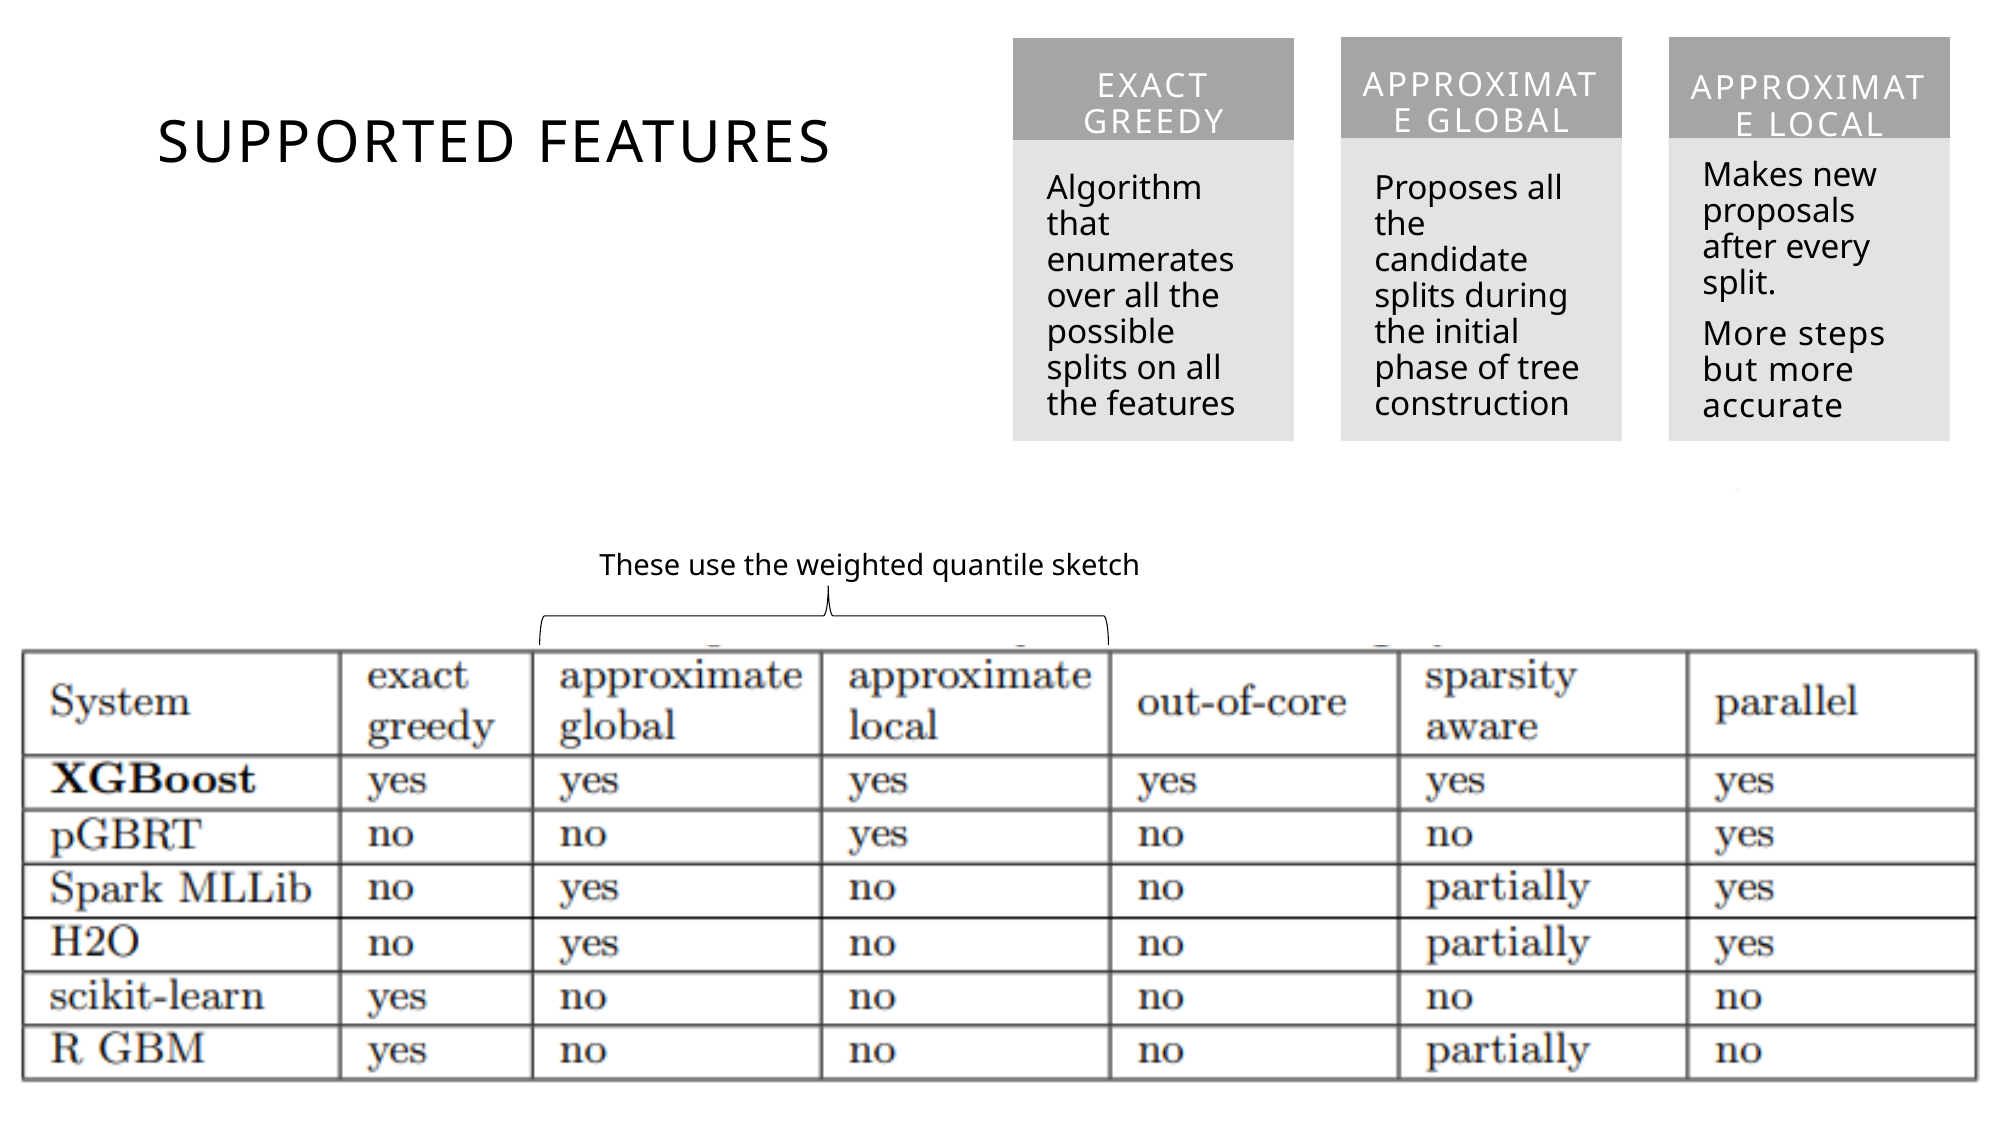

# Supported features
APPROXIMATE GLOBAL
APPROXIMATE LOCAL
EXACT GREEDY
Makes new proposals after every split.
More steps but more accurate
Algorithm that enumerates over all the possible splits on all the features
Proposes all the candidate splits during the initial phase of tree construction
These use the weighted quantile sketch